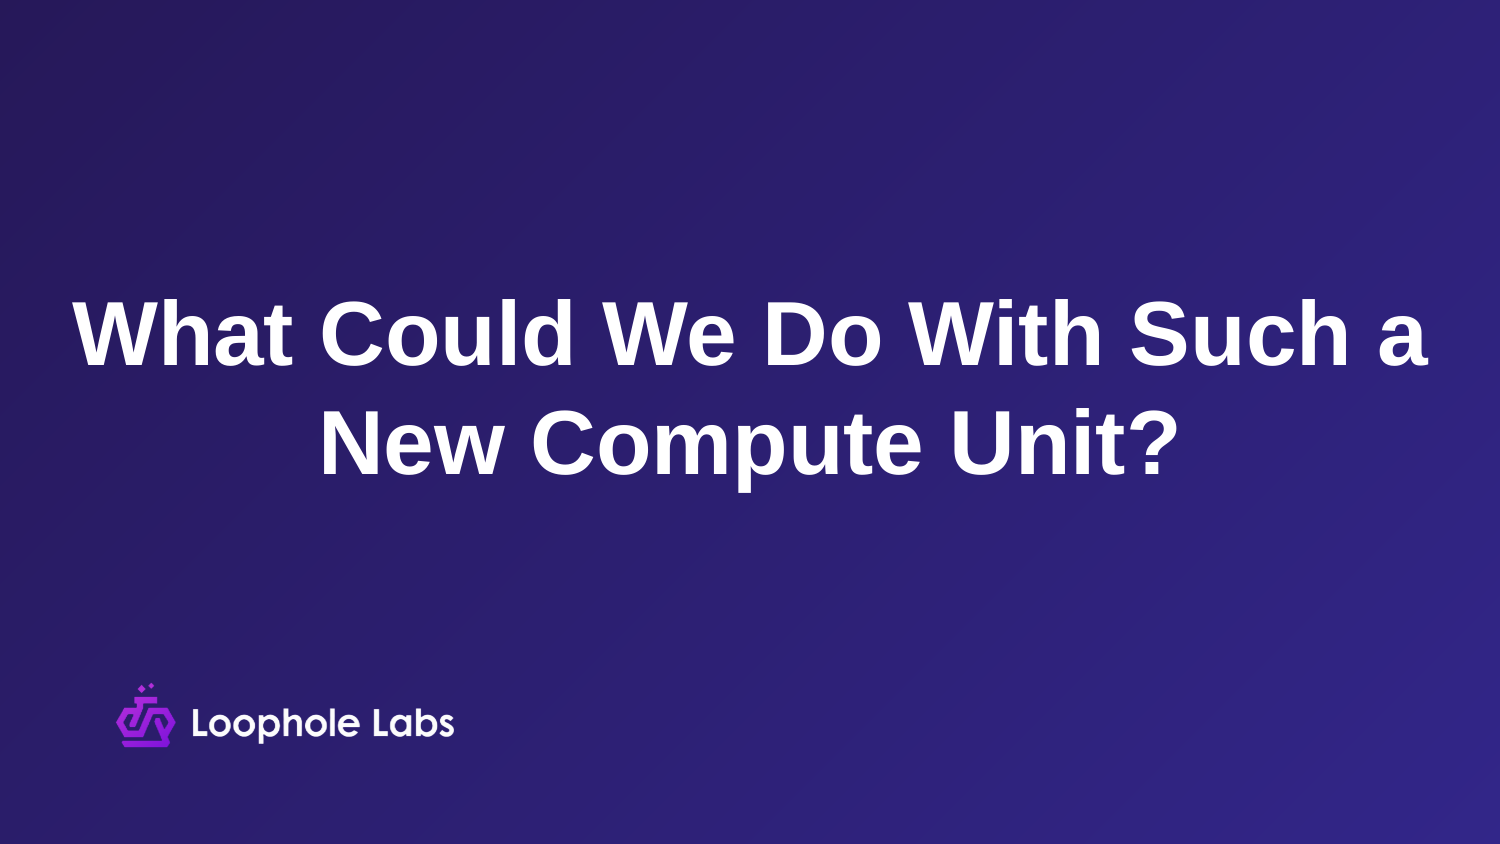

# What Could We Do With Such a New Compute Unit?